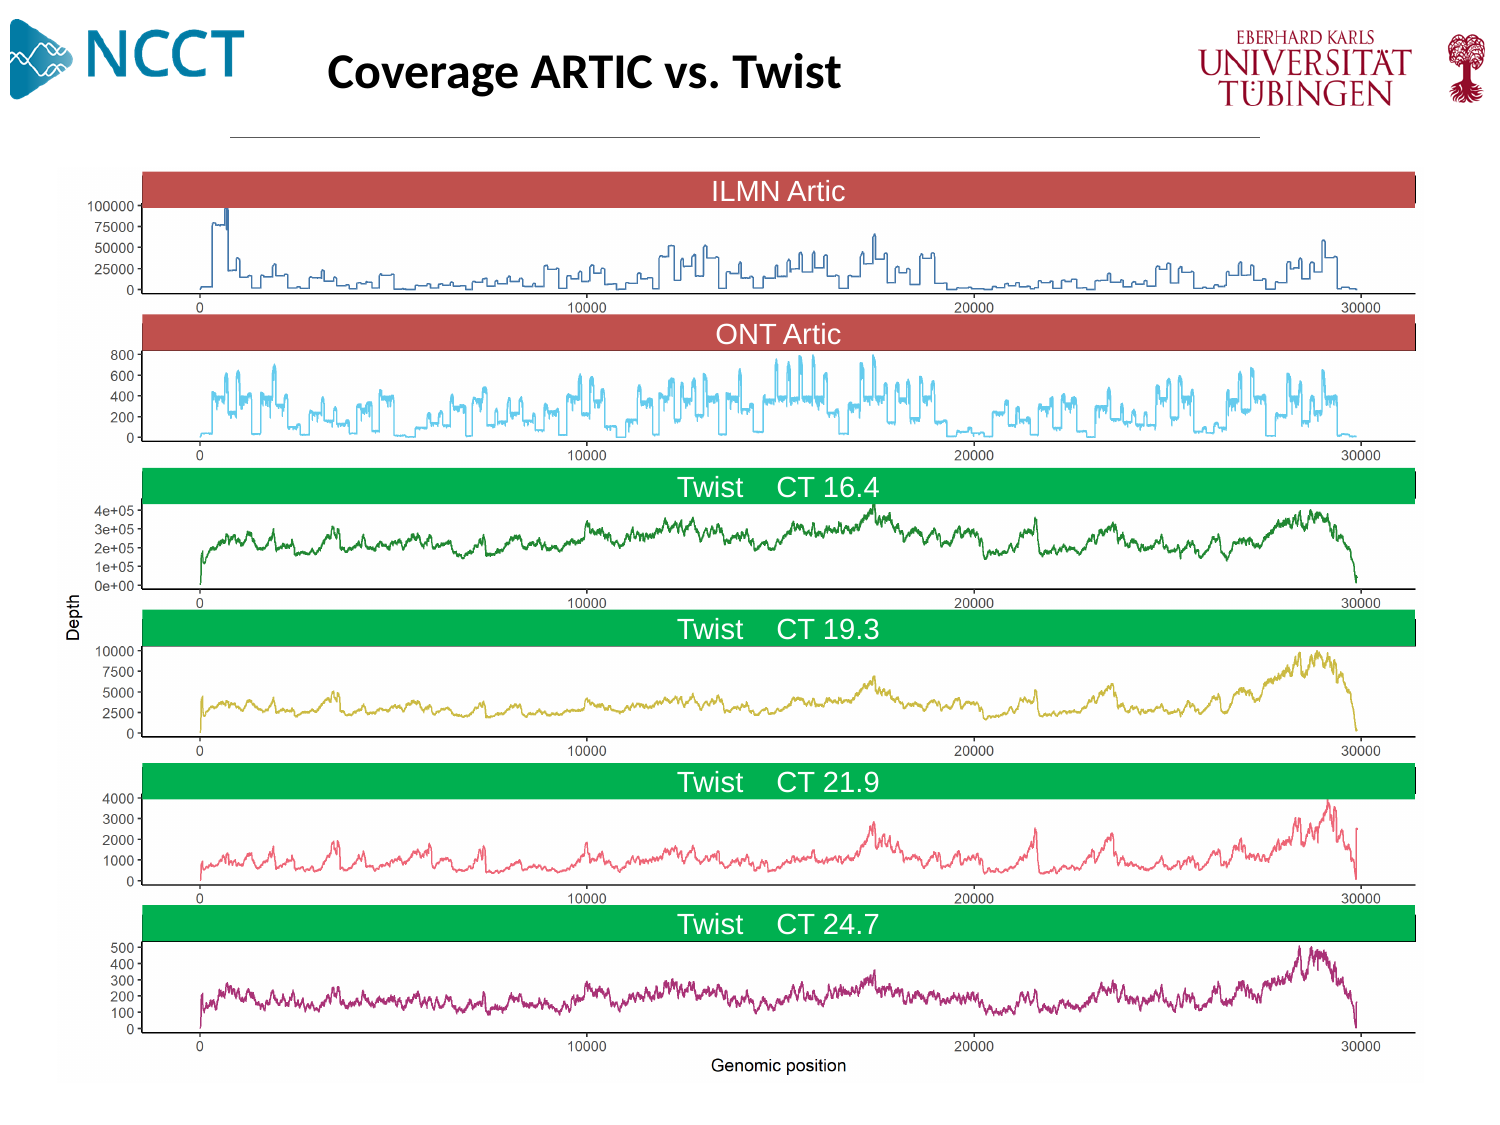

Coverage ARTIC vs. Twist
ILMN Artic
ONT Artic
Twist CT 16.4
Twist CT 19.3
Twist CT 21.9
Twist CT 24.7